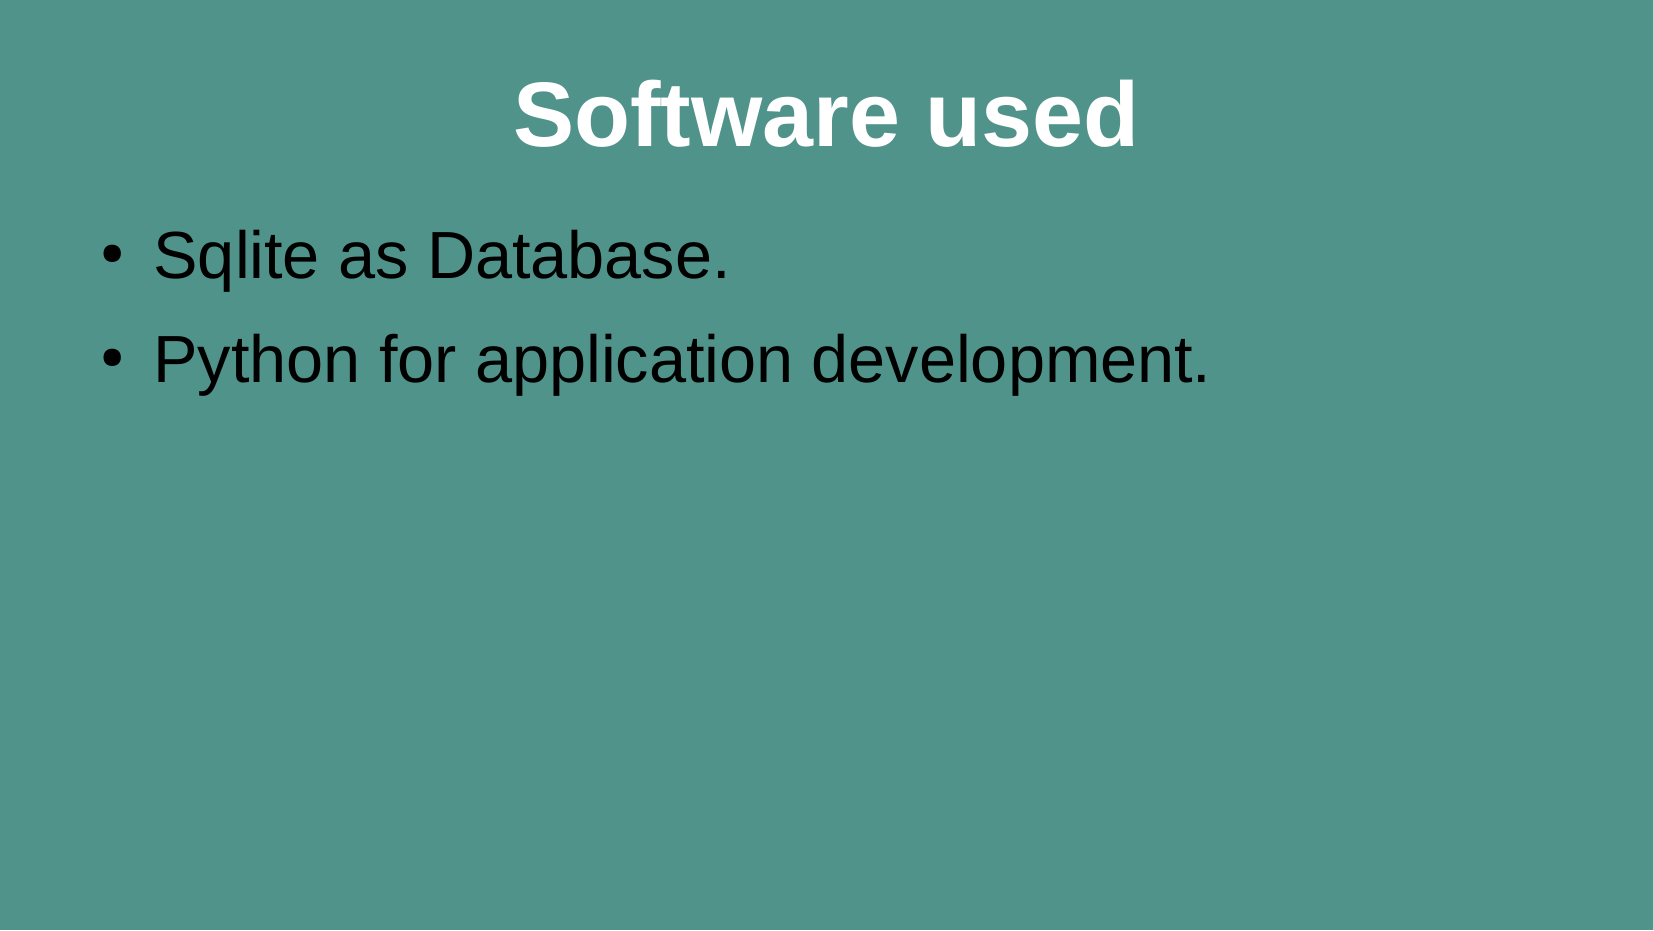

# Software used
Sqlite as Database.
Python for application development.